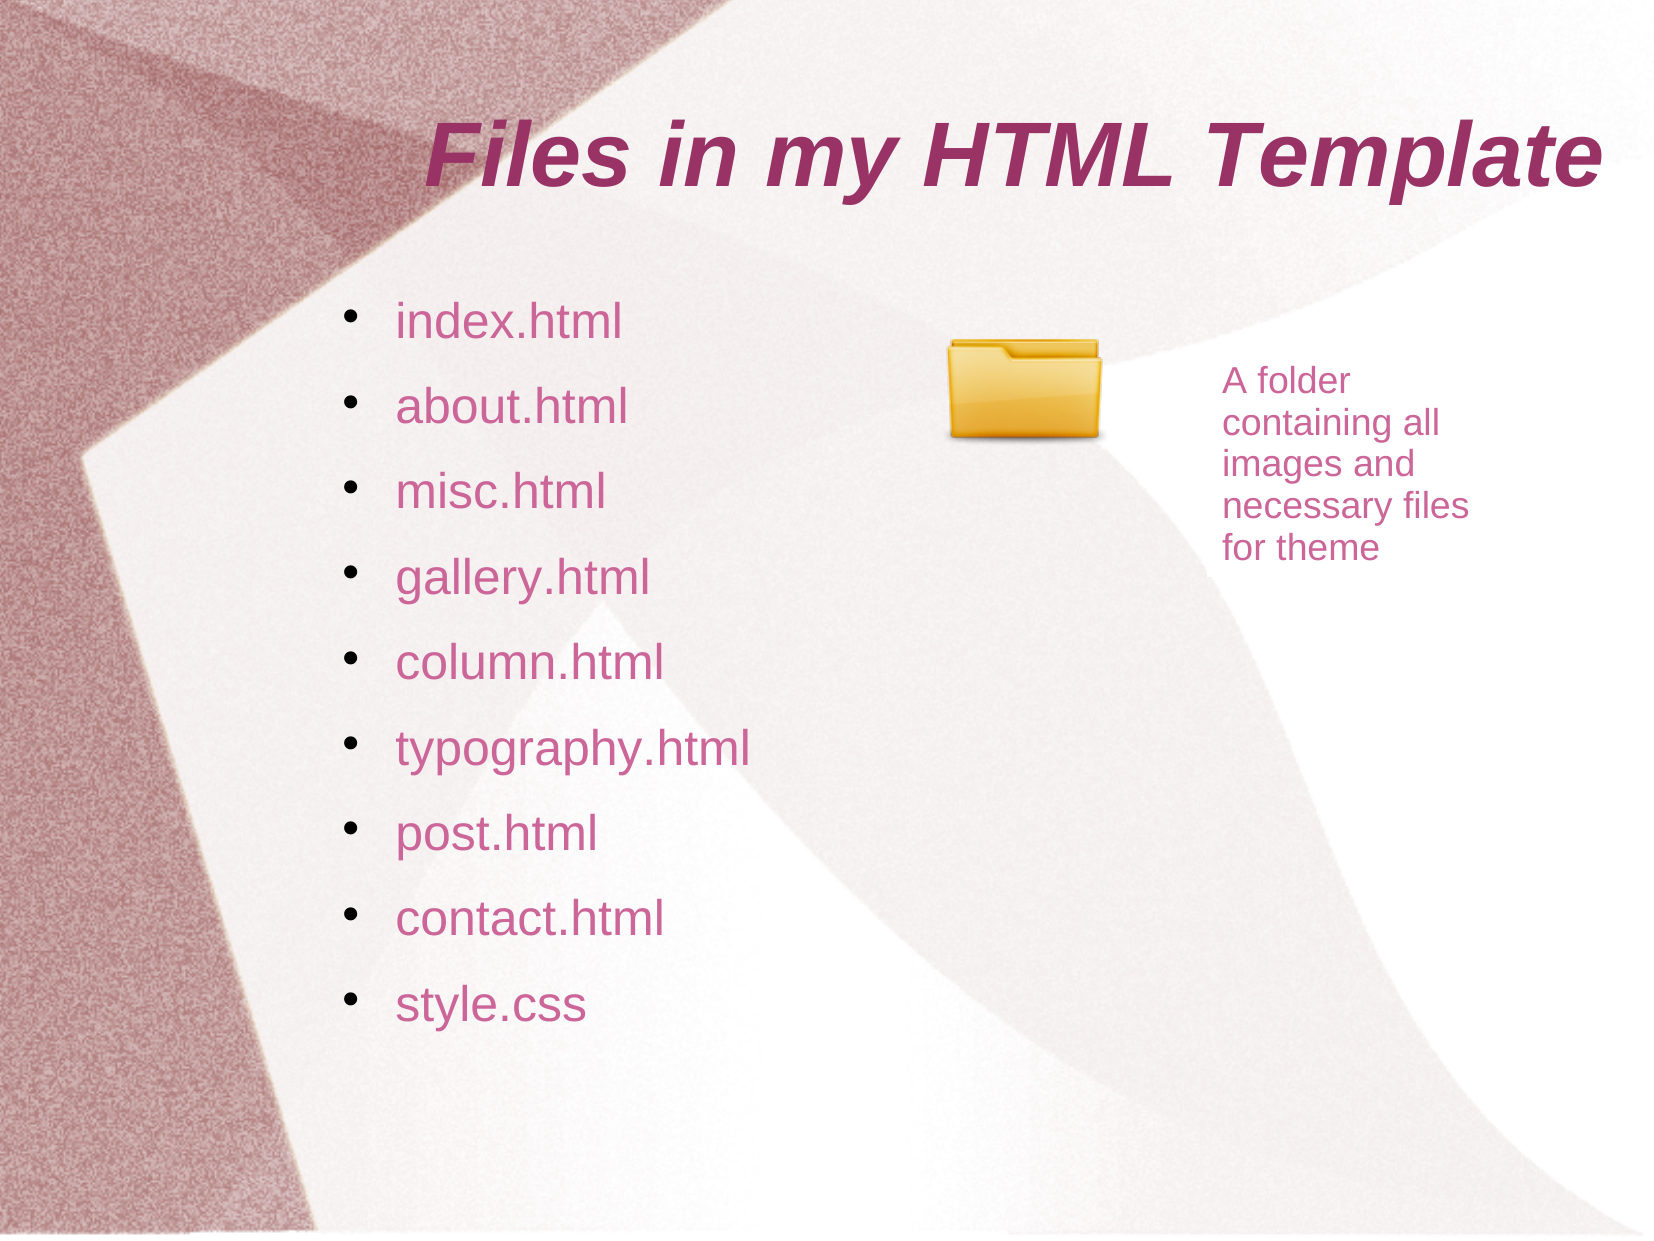

# Files in my HTML Template
index.html
about.html
misc.html
gallery.html
column.html
typography.html
post.html
contact.html
style.css
| | A folder containing all images and necessary files for theme |
| --- | --- |